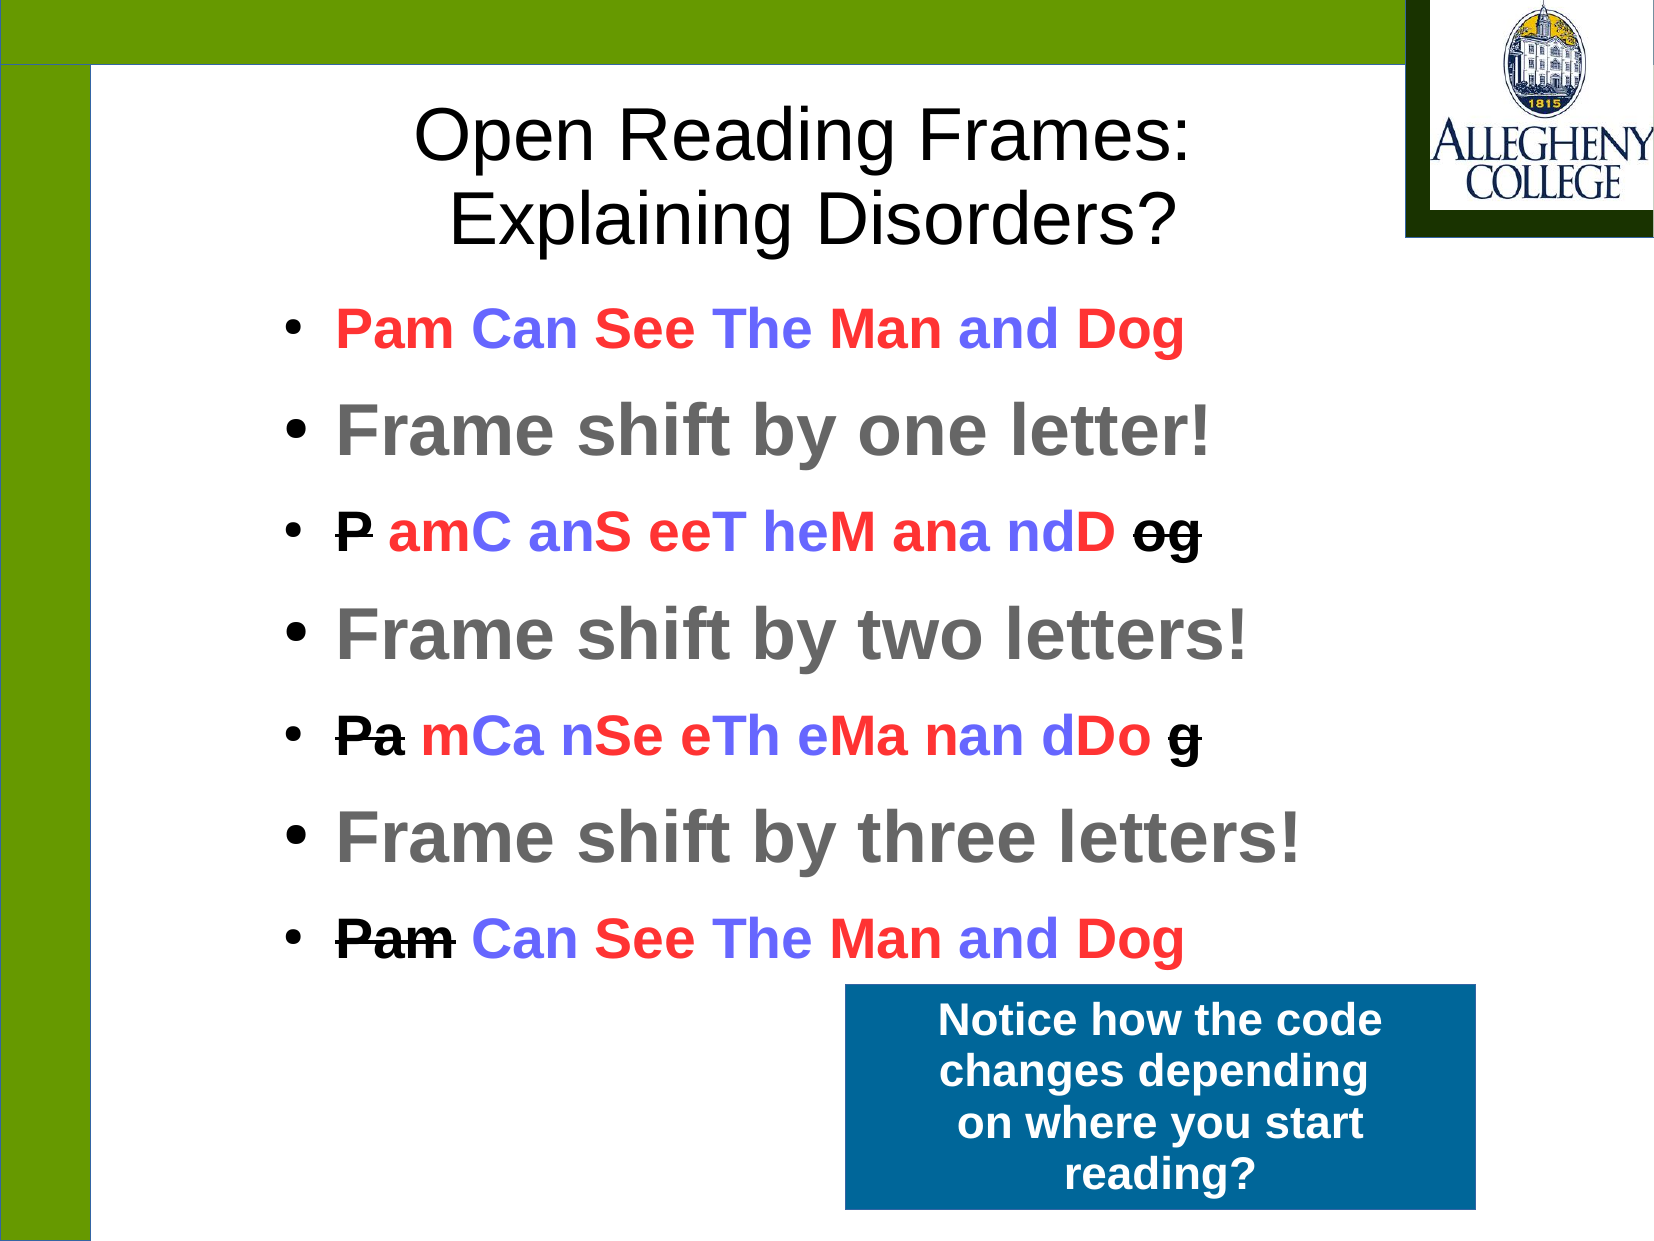

# Open Reading Frames: Explaining Disorders?
Pam Can See The Man and Dog
Frame shift by one letter!
P amC anS eeT heM ana ndD og
Frame shift by two letters!
Pa mCa nSe eTh eMa nan dDo g
Frame shift by three letters!
Pam Can See The Man and Dog
Notice how the code
changes depending
on where you start
reading?